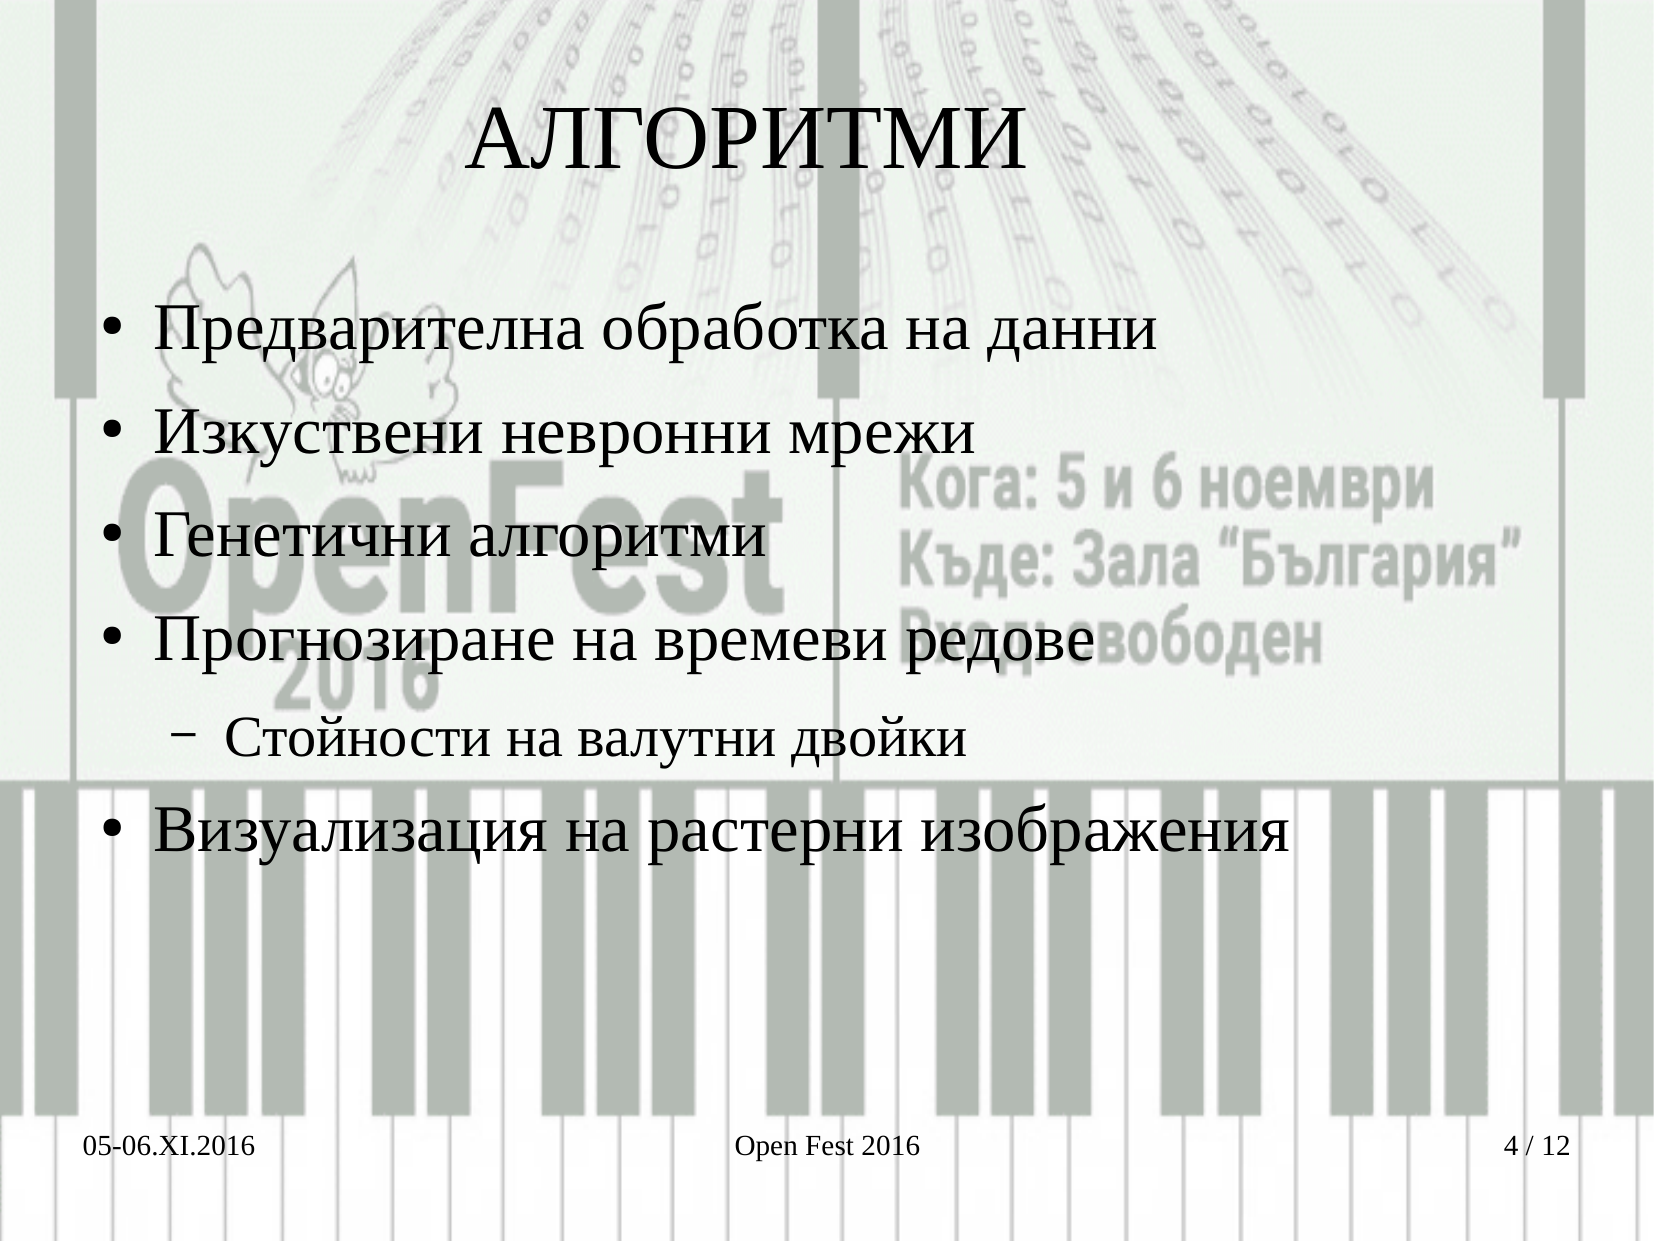

# АЛГОРИТМИ
Предварителна обработка на данни
Изкуствени невронни мрежи
Генетични алгоритми
Прогнозиране на времеви редове
Стойности на валутни двойки
Визуализация на растерни изображения
05-06.XI.2016
Open Fest 2016
4